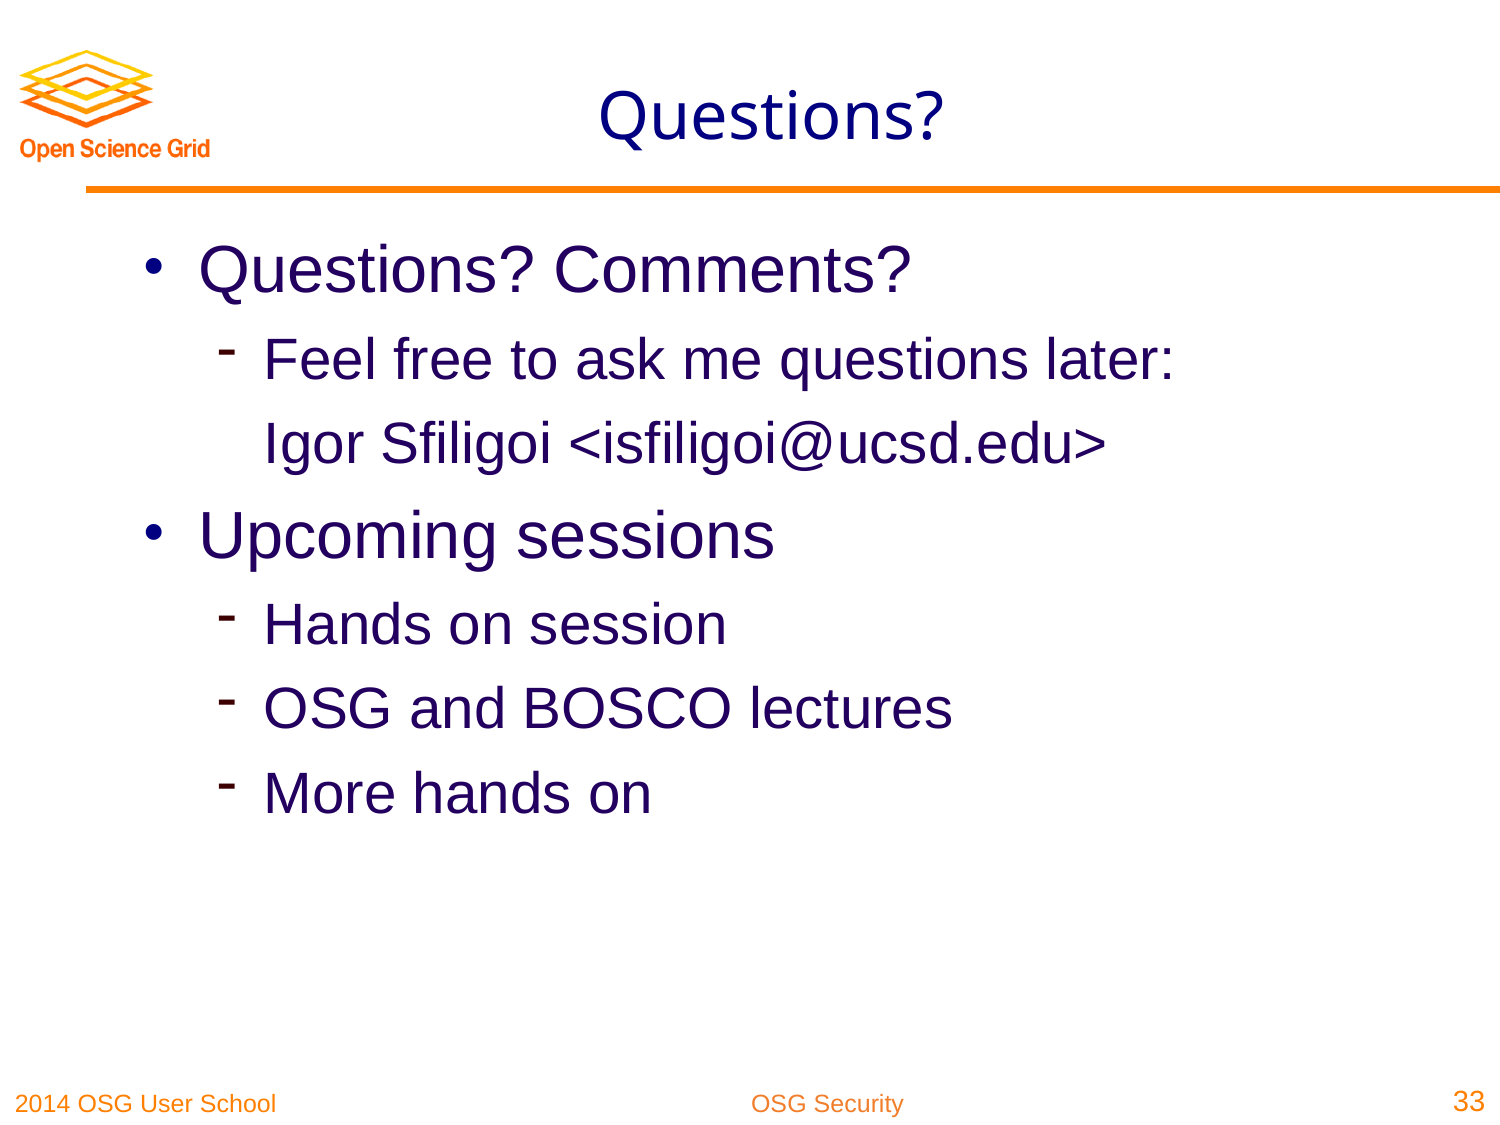

# Questions?
Questions? Comments?
Feel free to ask me questions later:
	Igor Sfiligoi <isfiligoi@ucsd.edu>
Upcoming sessions
Hands on session
OSG and BOSCO lectures
More hands on